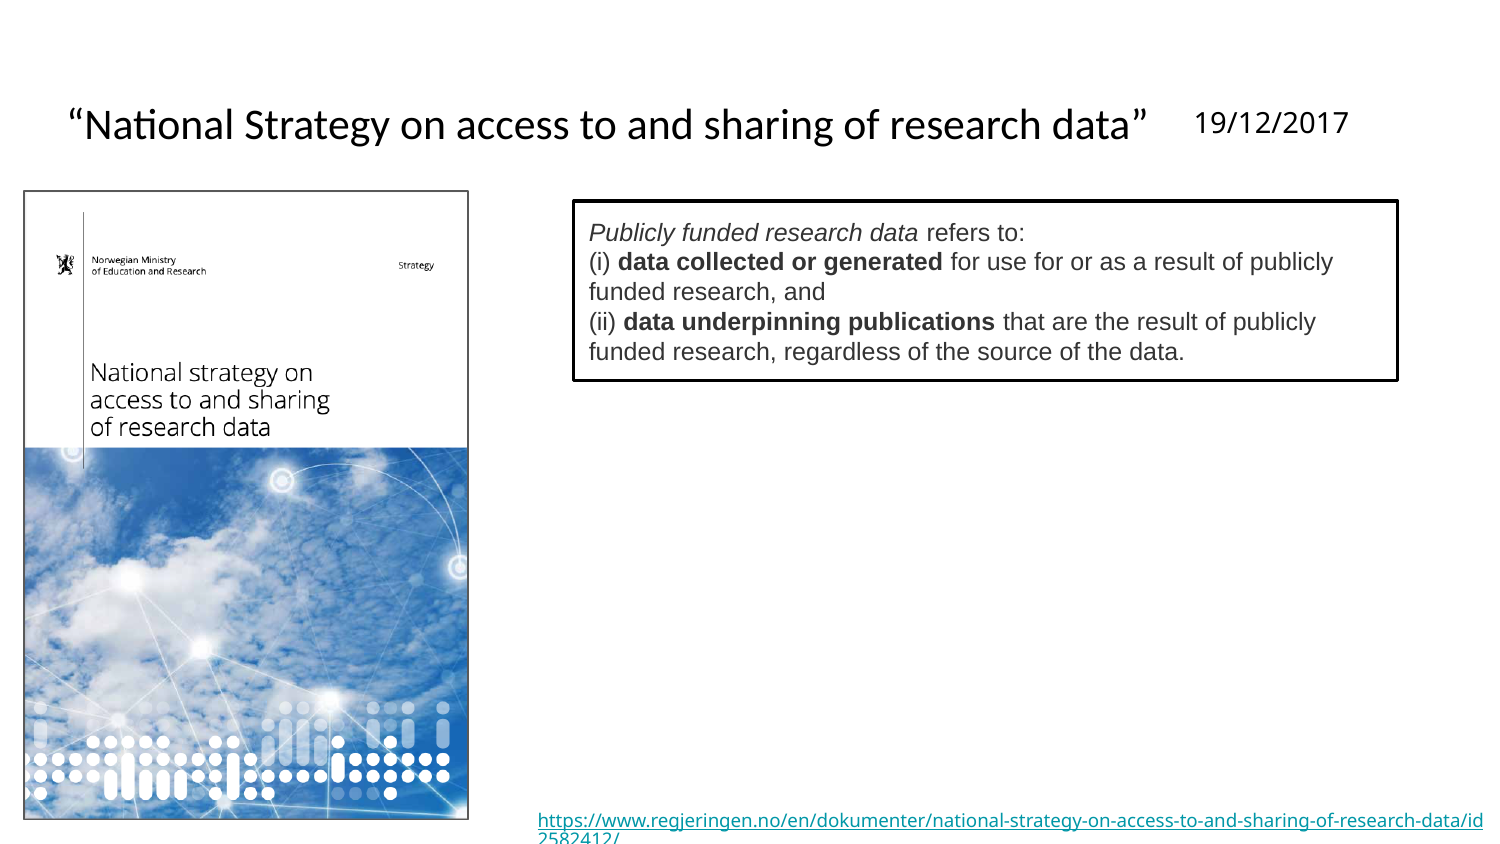

# “National Strategy on access to and sharing of research data”
19/12/2017
Publicly funded research data refers to:
(i) data collected or generated for use for or as a result of publicly funded ­research, and
(ii) data underpinning publications that are the result of publicly funded ­research, regardless of the source of the data.
https://www.regjeringen.no/en/dokumenter/national-strategy-on-access-to-and-sharing-of-research-data/id2582412/